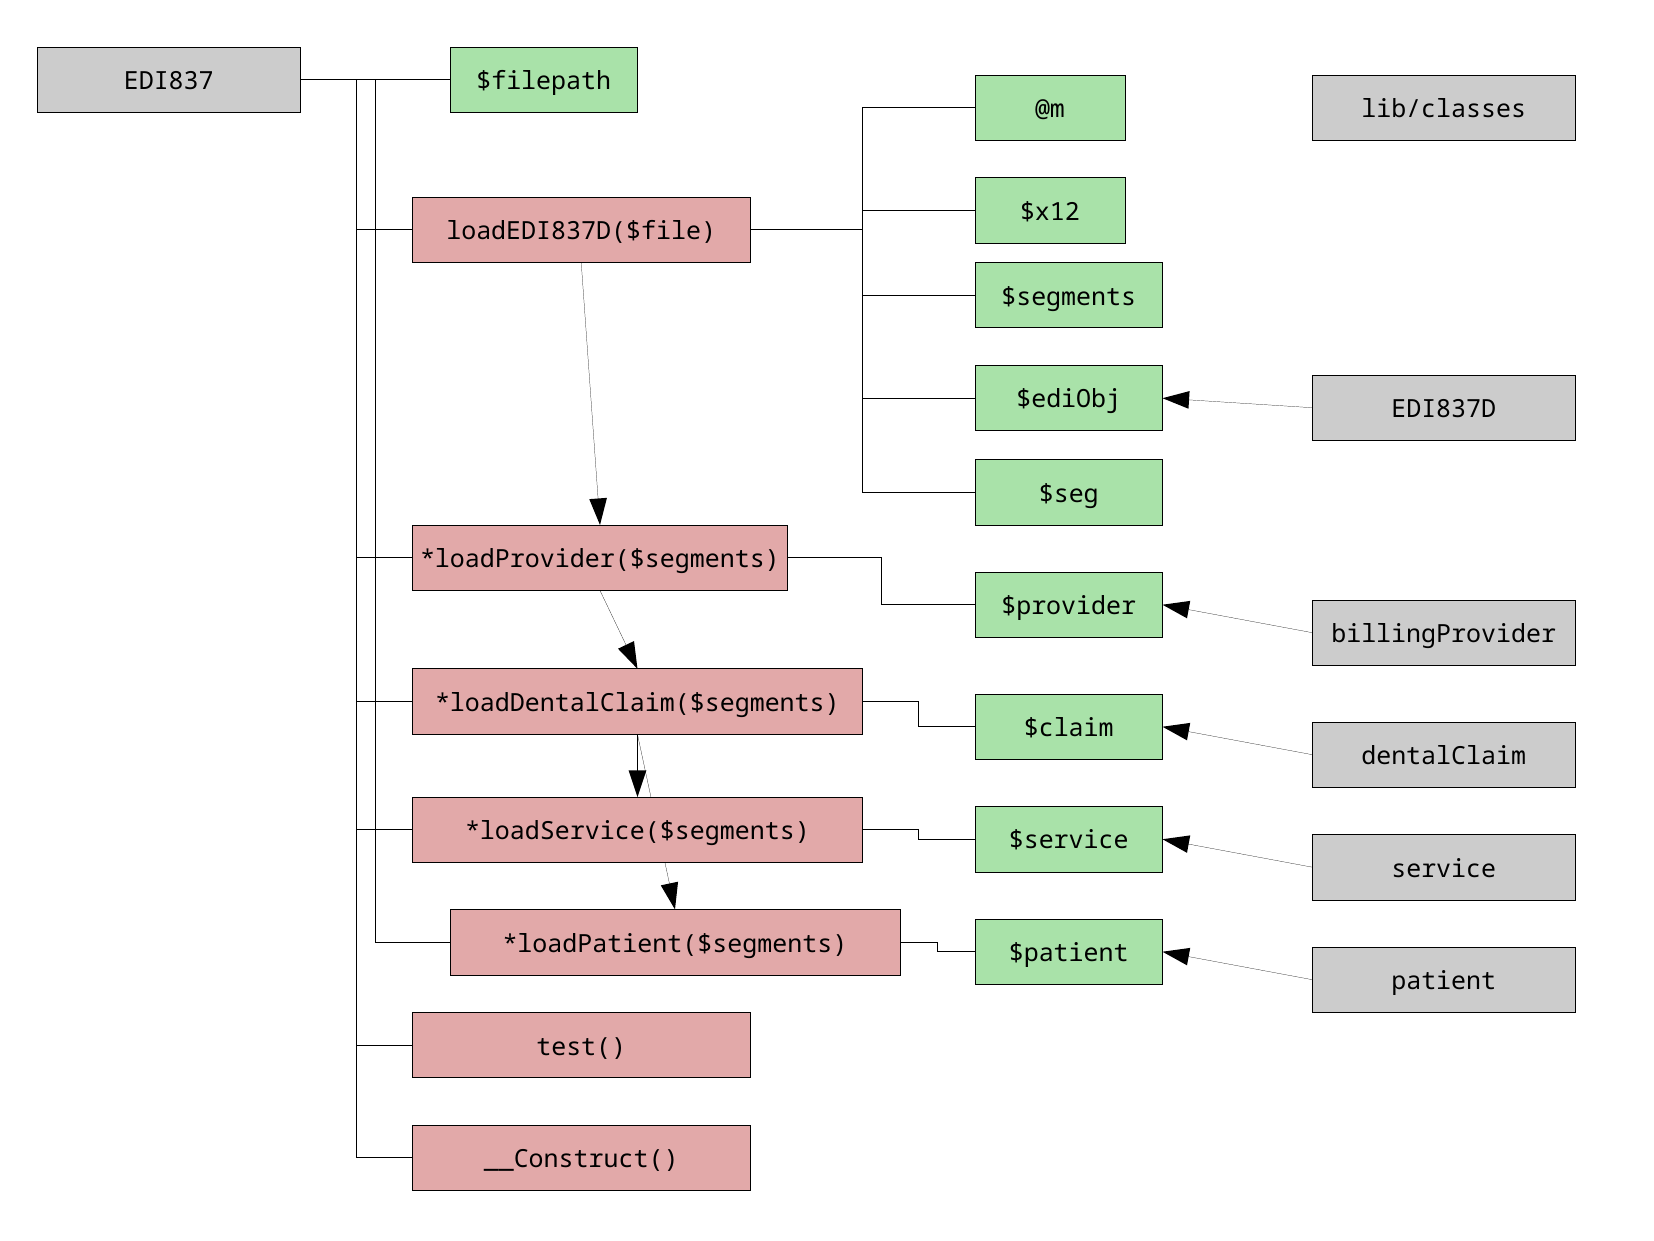

EDI837
$filepath
@m
lib/classes
$x12
loadEDI837D($file)
$segments
$ediObj
EDI837D
$seg
*loadProvider($segments)
$provider
billingProvider
*loadDentalClaim($segments)
$claim
dentalClaim
*loadService($segments)
$service
service
*loadPatient($segments)
$patient
patient
test()
__Construct()